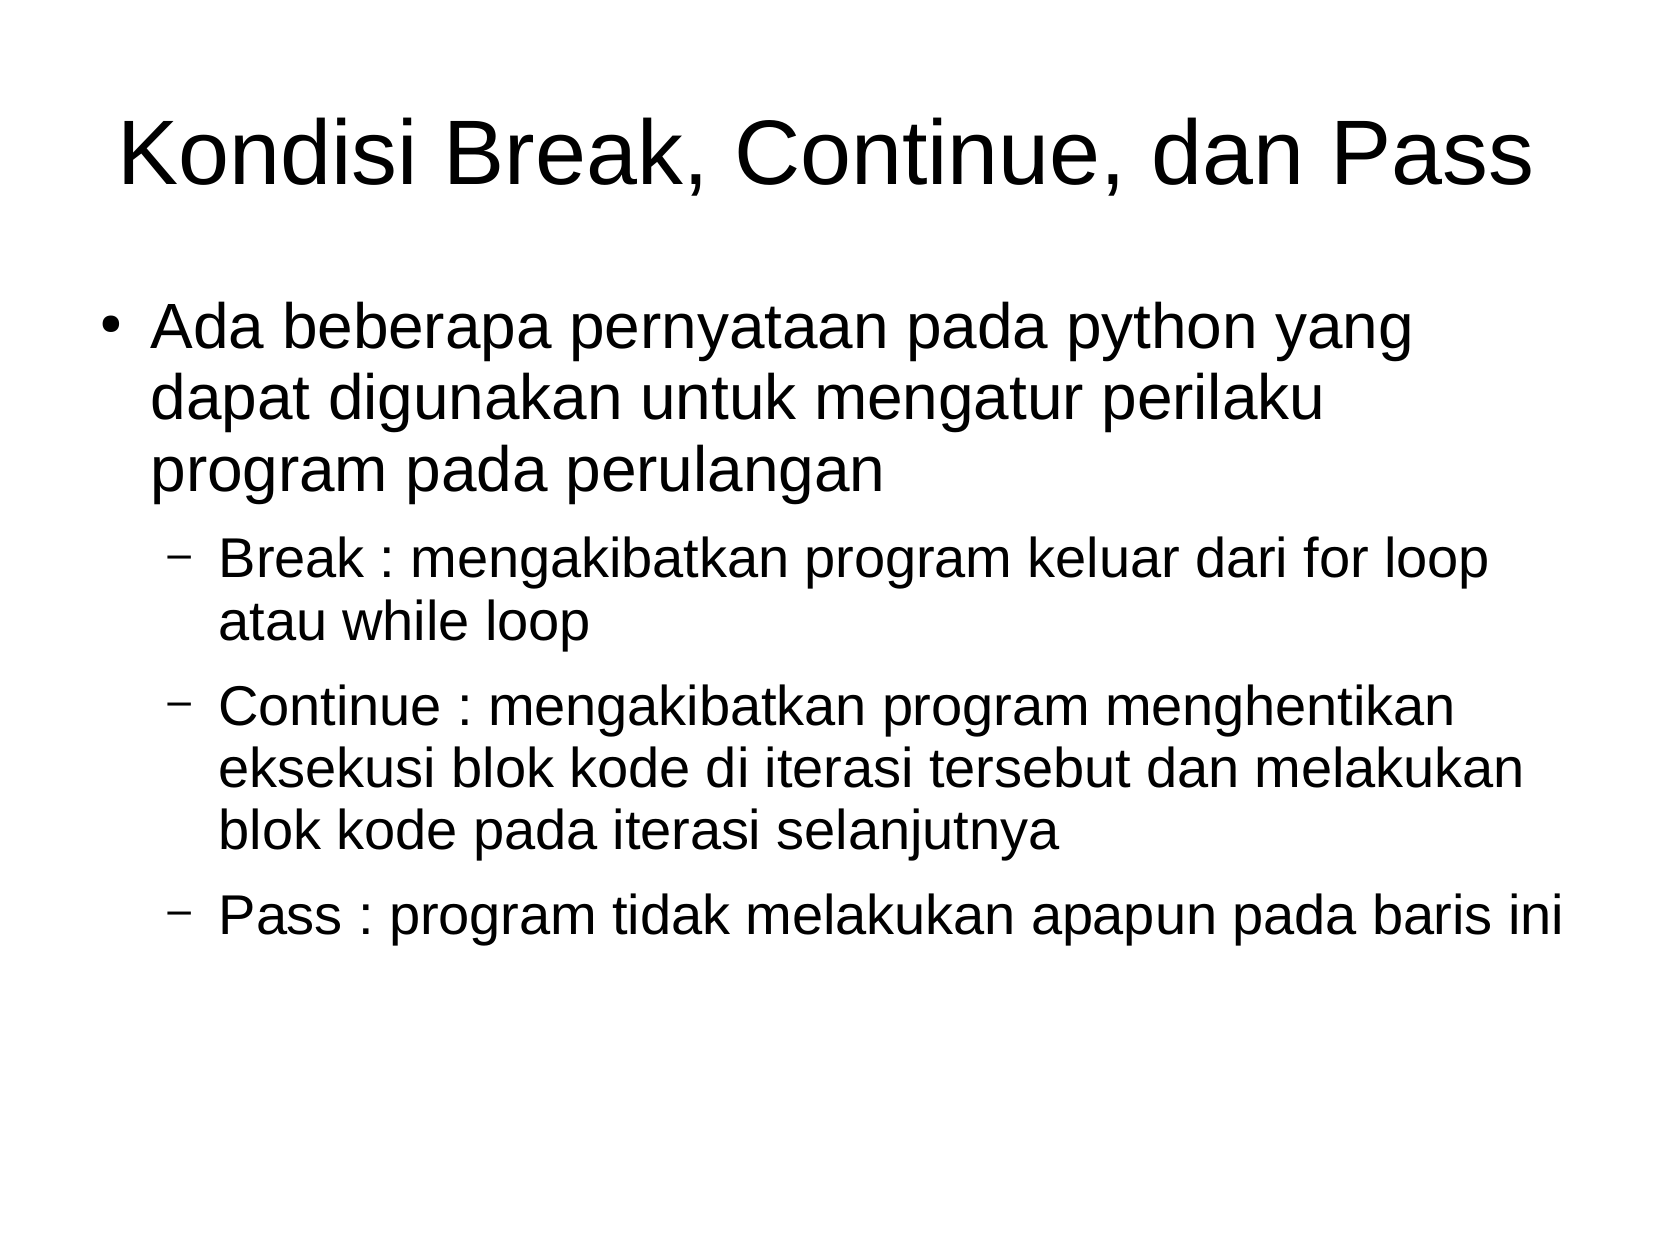

# Kondisi Break, Continue, dan Pass
Ada beberapa pernyataan pada python yang dapat digunakan untuk mengatur perilaku program pada perulangan
Break : mengakibatkan program keluar dari for loop atau while loop
Continue : mengakibatkan program menghentikan eksekusi blok kode di iterasi tersebut dan melakukan blok kode pada iterasi selanjutnya
Pass : program tidak melakukan apapun pada baris ini